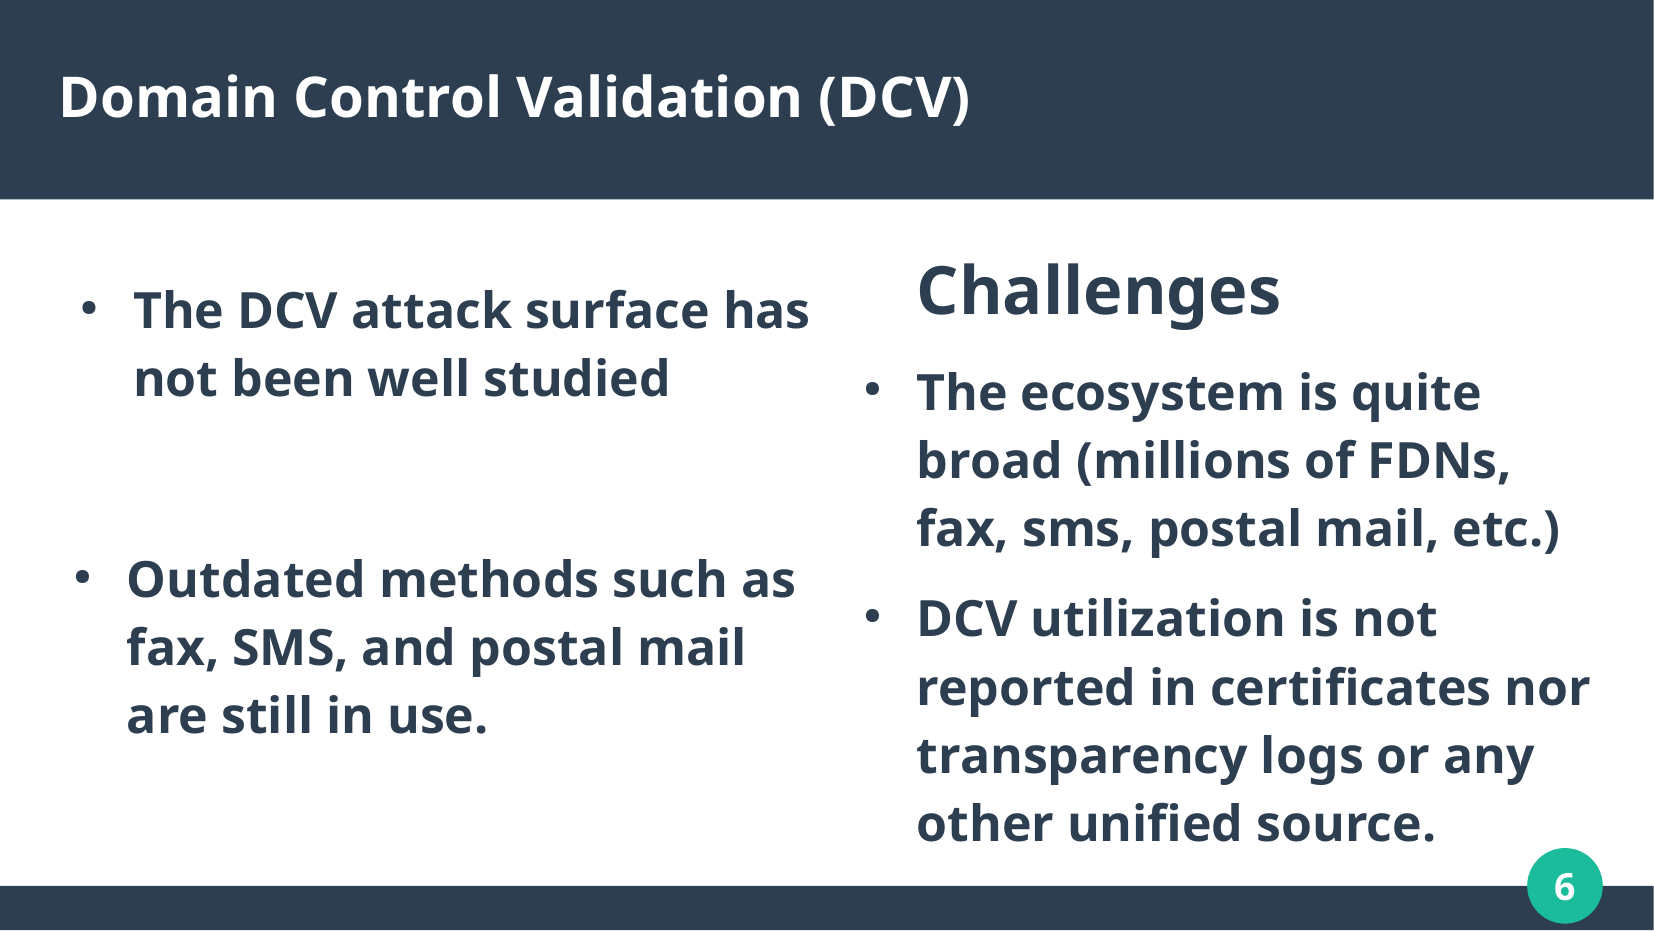

# Domain Control Validation (DCV)
Challenges
The ecosystem is quite broad (millions of FDNs, fax, sms, postal mail, etc.)
DCV utilization is not reported in certificates nor transparency logs or any other unified source.
The DCV attack surface has not been well studied
Outdated methods such as fax, SMS, and postal mail are still in use.
6